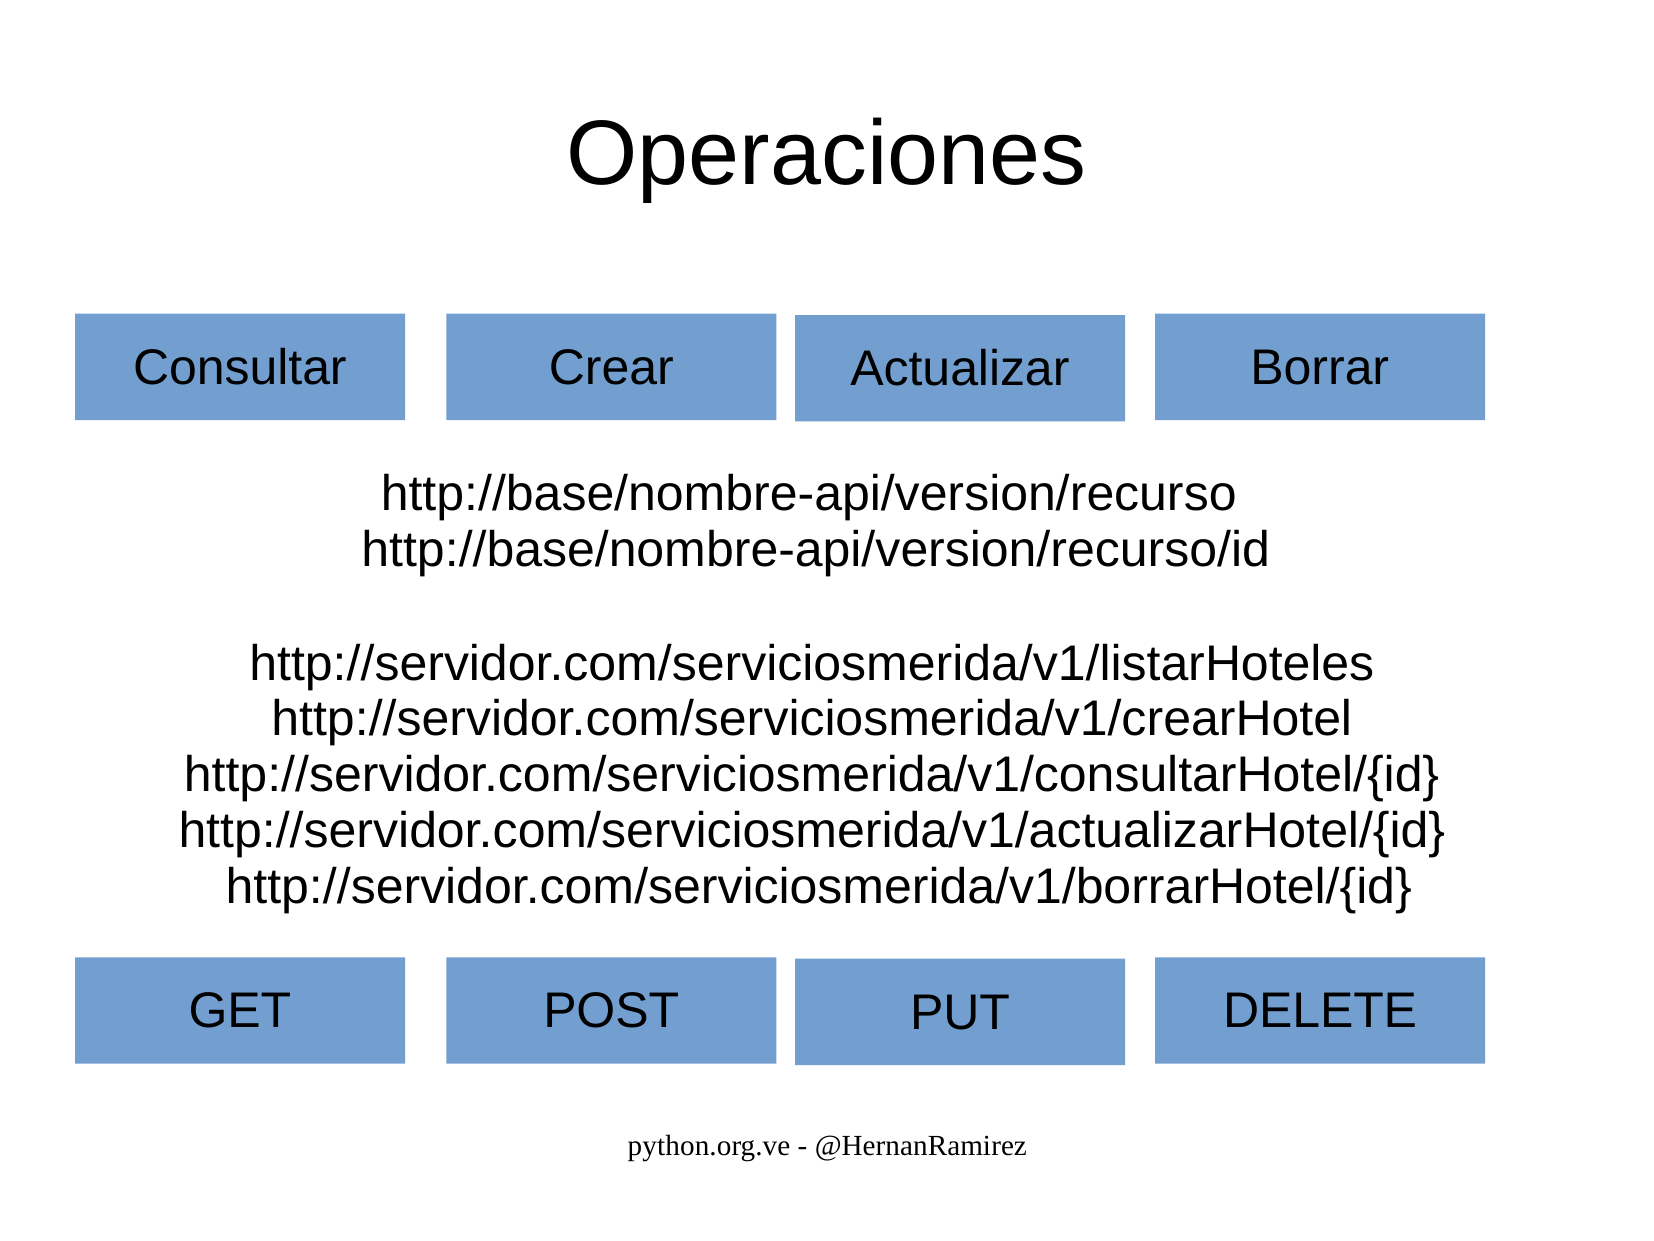

# Operaciones
Consultar
Crear
Borrar
Actualizar
http://base/nombre-api/version/recurso
http://base/nombre-api/version/recurso/id
http://servidor.com/serviciosmerida/v1/listarHoteles
http://servidor.com/serviciosmerida/v1/crearHotel
http://servidor.com/serviciosmerida/v1/consultarHotel/{id}
http://servidor.com/serviciosmerida/v1/actualizarHotel/{id}
http://servidor.com/serviciosmerida/v1/borrarHotel/{id}
GET
POST
DELETE
PUT
python.org.ve - @HernanRamirez